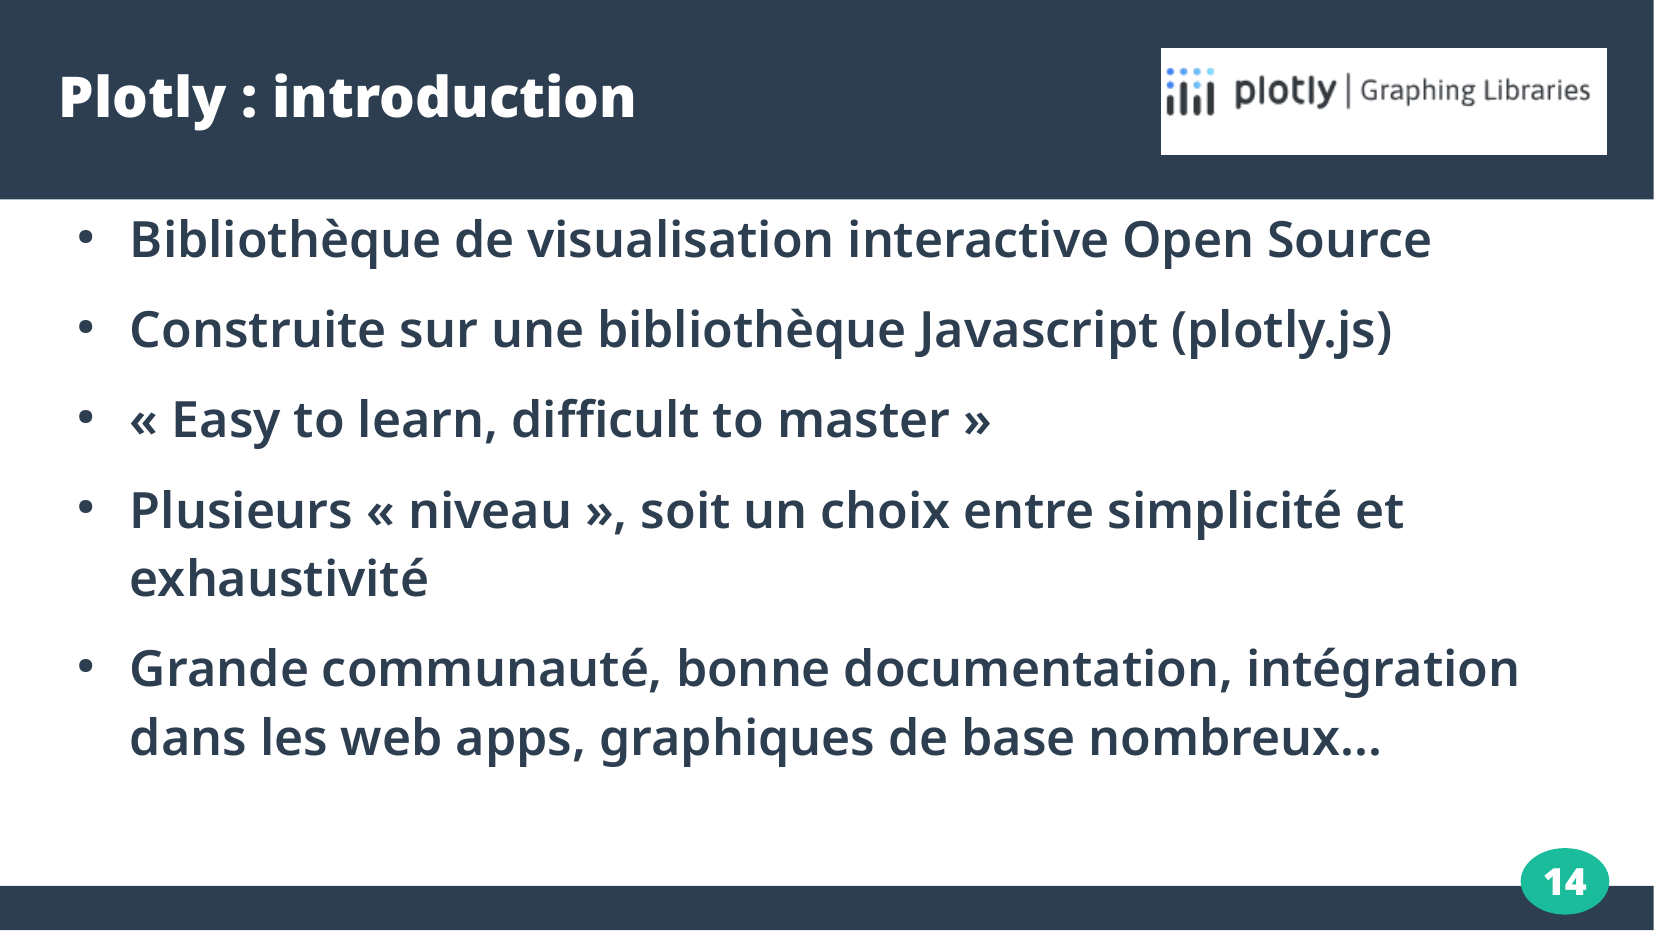

# Plotly : introduction
Bibliothèque de visualisation interactive Open Source
Construite sur une bibliothèque Javascript (plotly.js)
« Easy to learn, difficult to master »
Plusieurs « niveau », soit un choix entre simplicité et exhaustivité
Grande communauté, bonne documentation, intégration dans les web apps, graphiques de base nombreux...
Le modèle
14